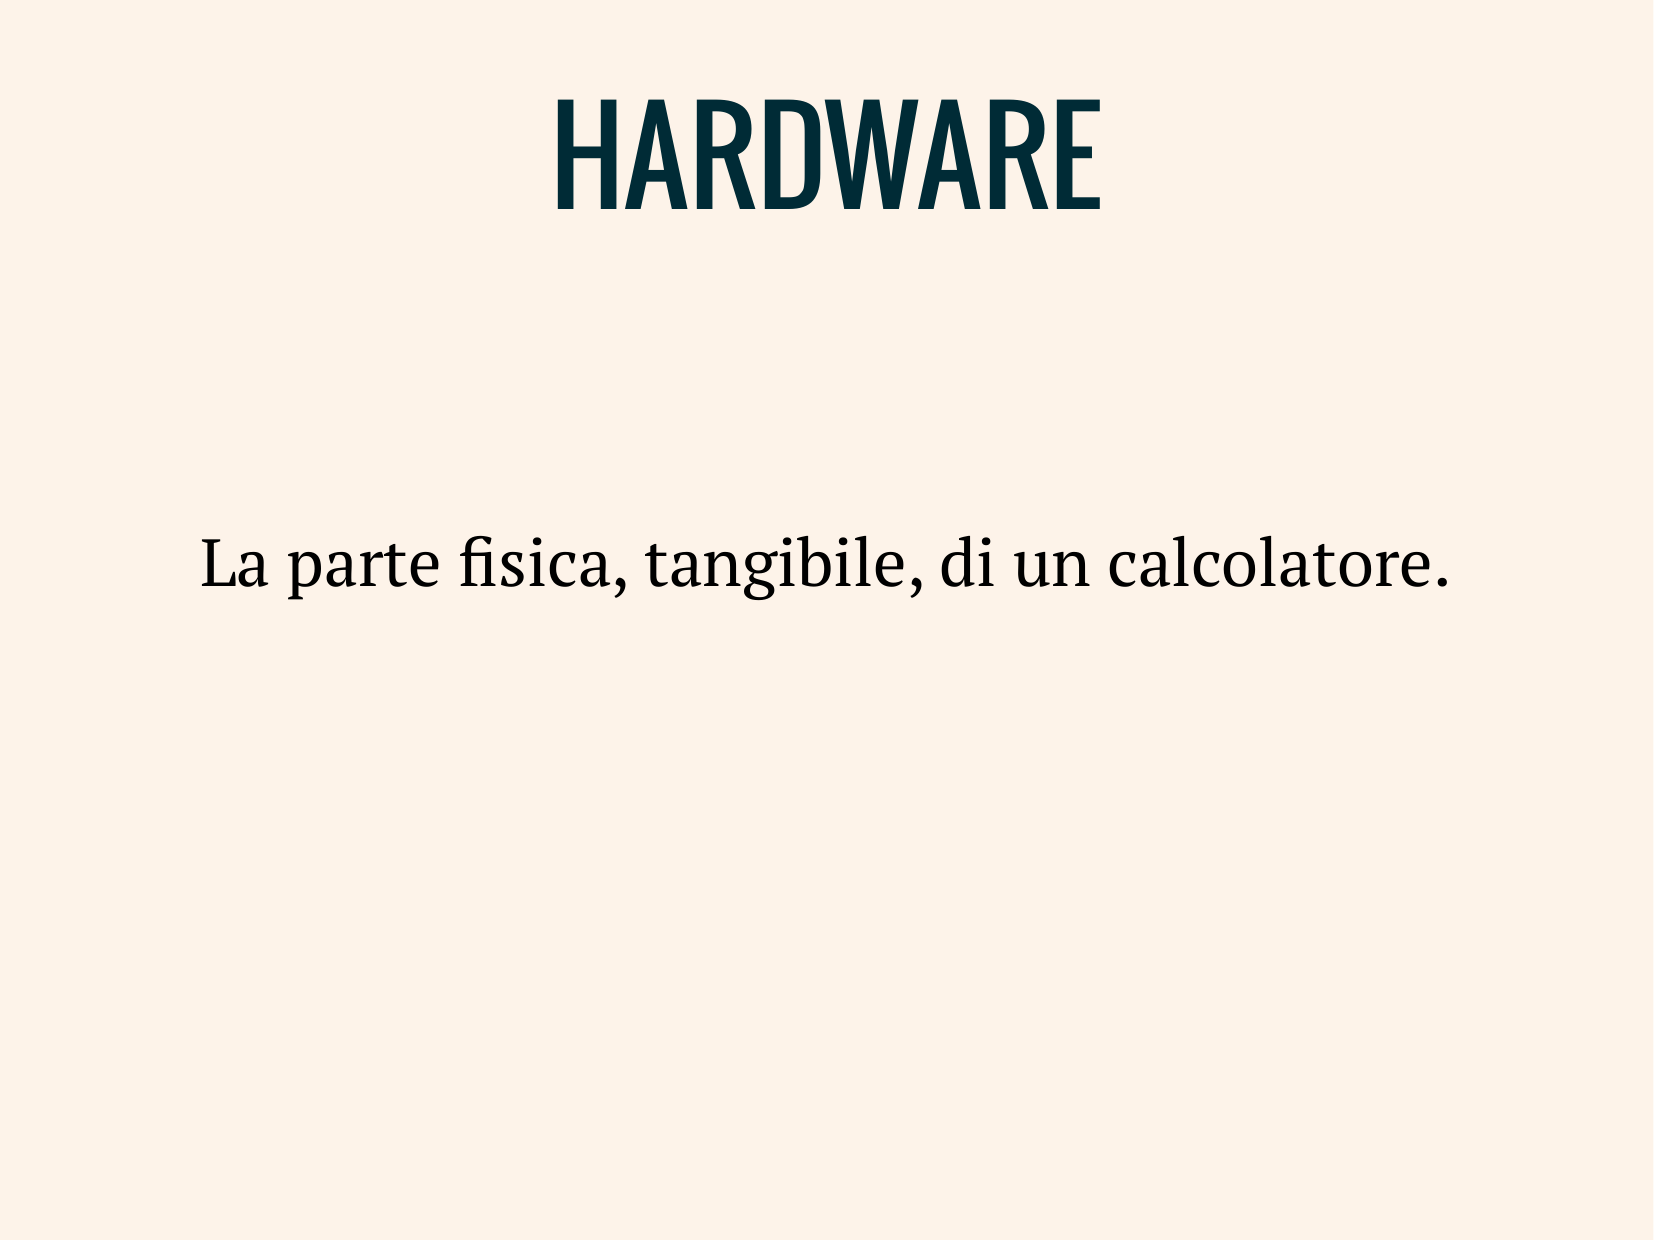

# Hardware
La parte fisica, tangibile, di un calcolatore.